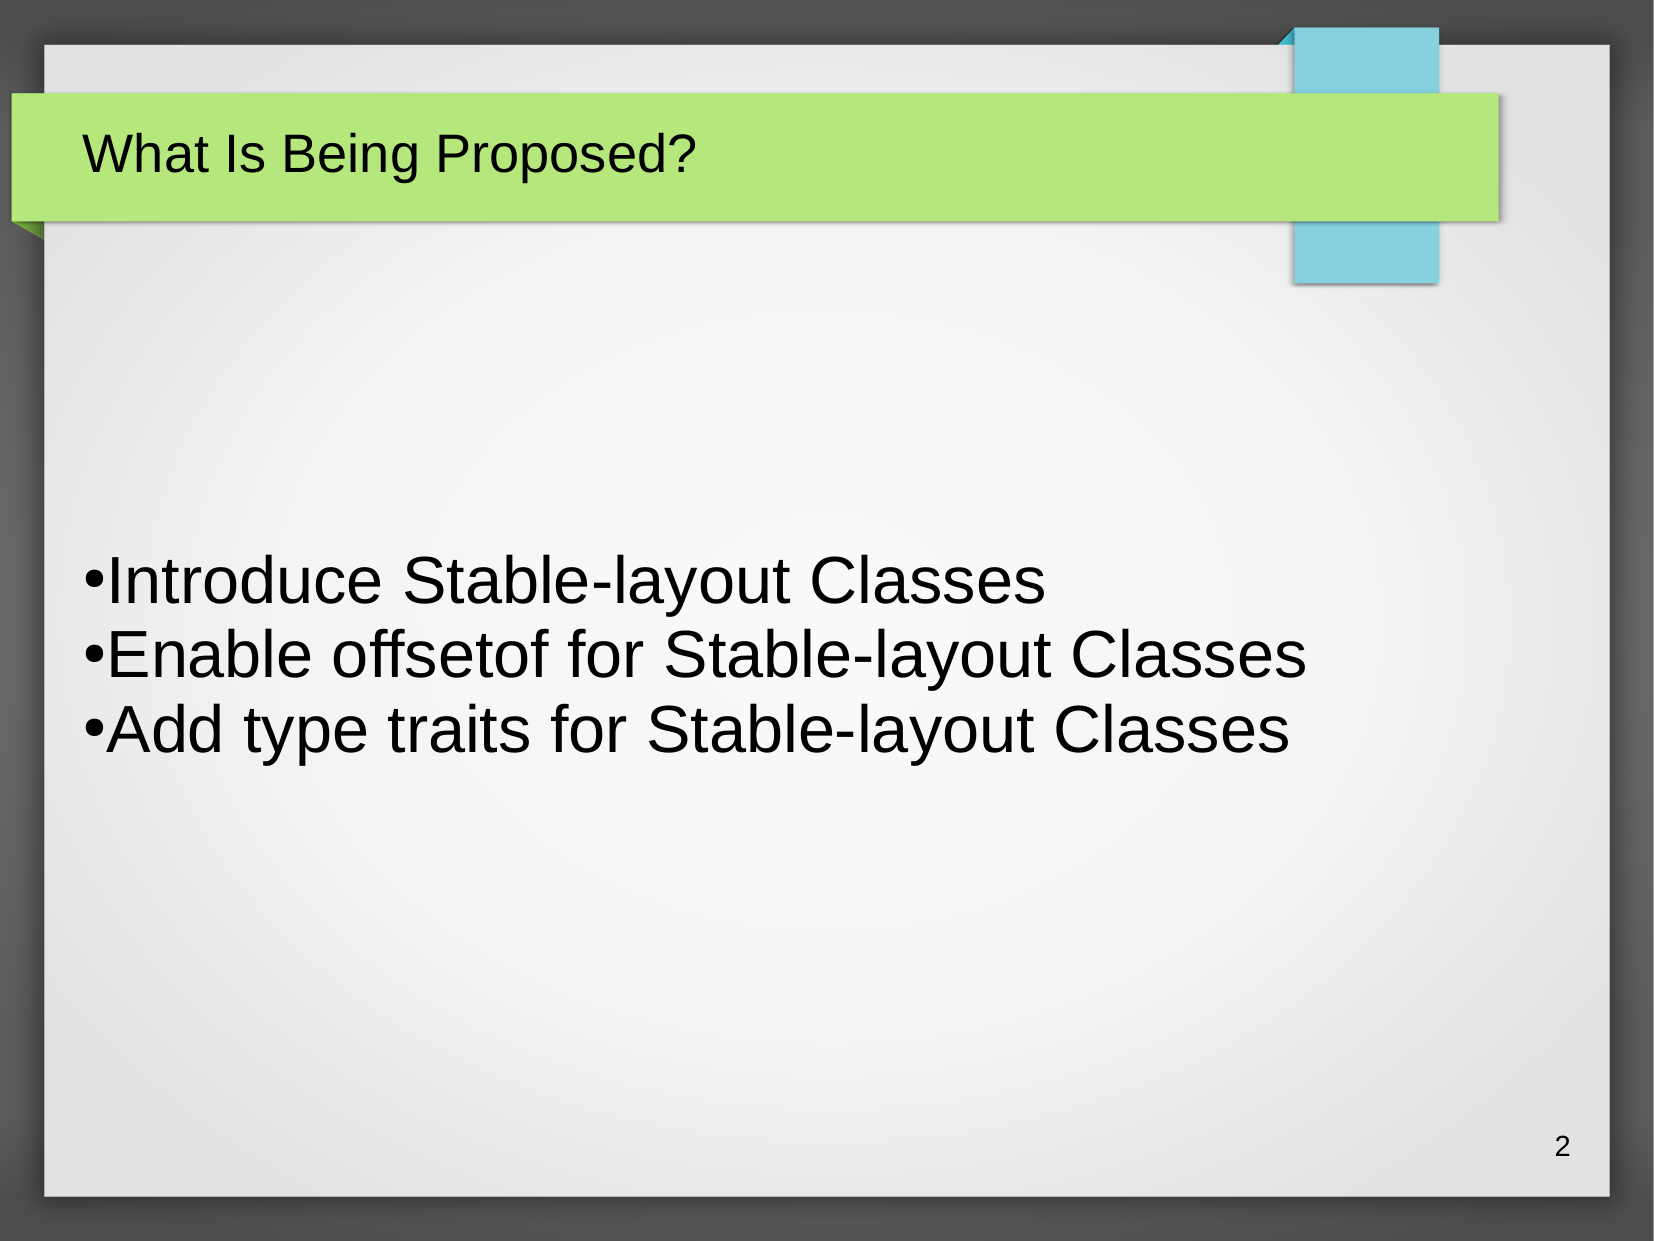

# What Is Being Proposed?
Introduce Stable-layout Classes
Enable offsetof for Stable-layout Classes
Add type traits for Stable-layout Classes
2